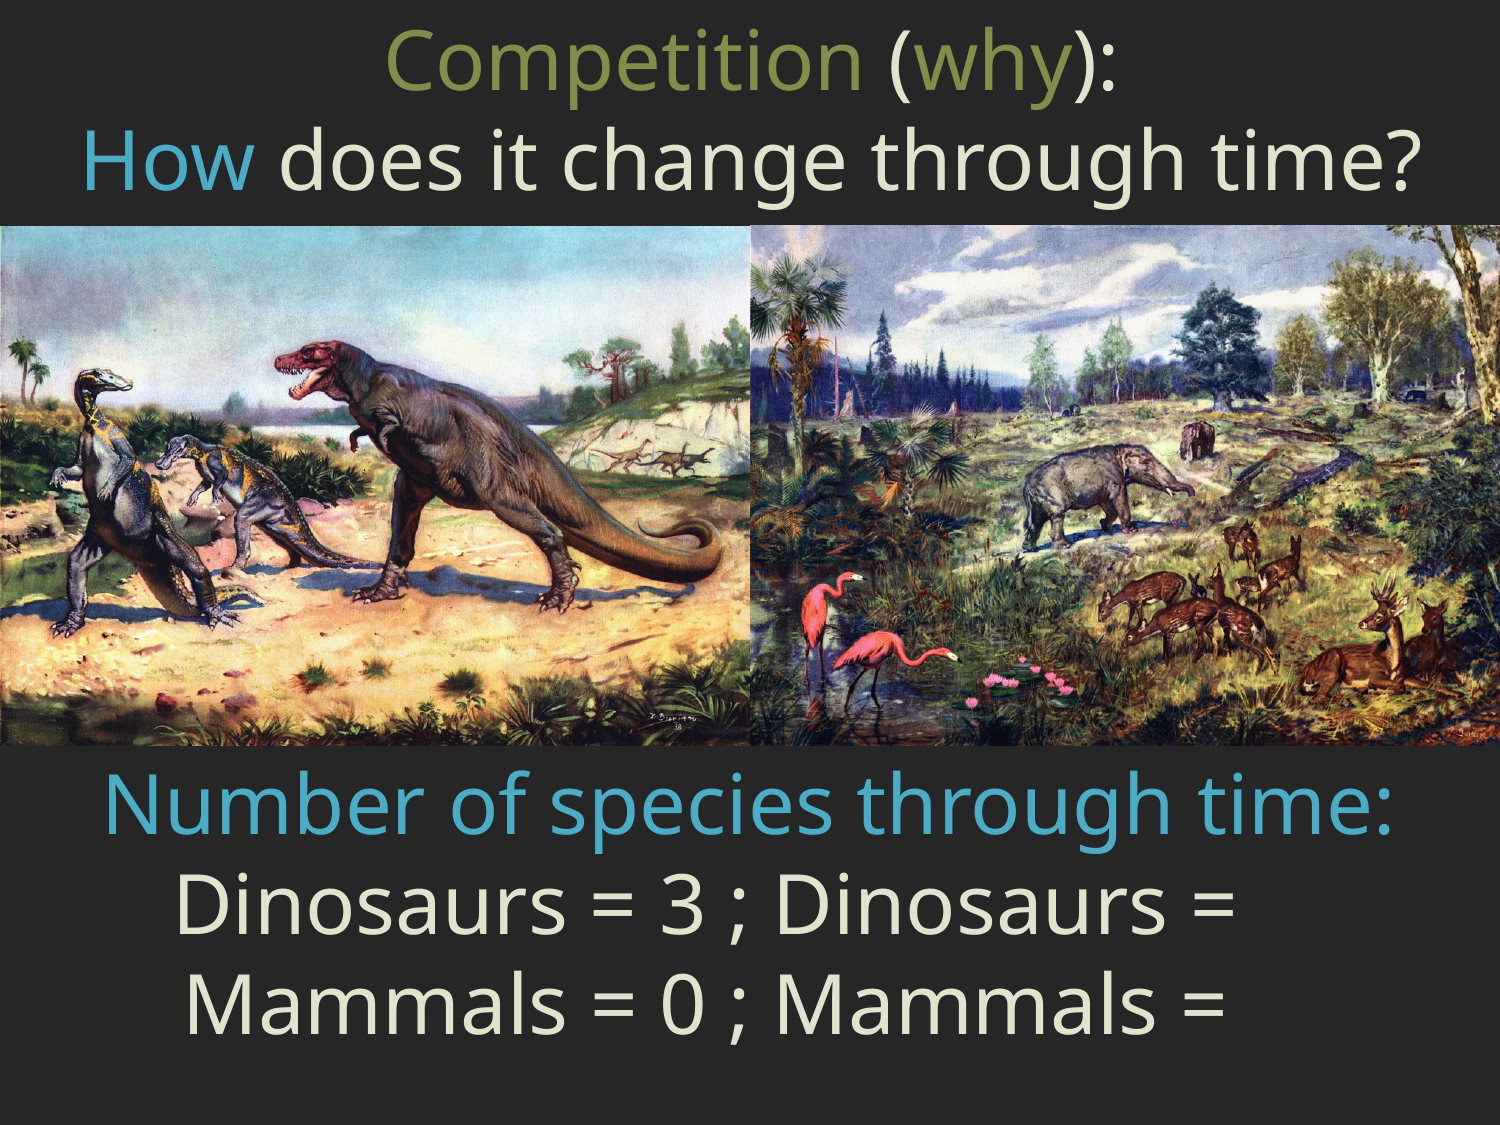

Competition (why):
How does it change through time?
Number of species through time:
Dinosaurs = 3 ; Dinosaurs =
Mammals = 0 ; Mammals =